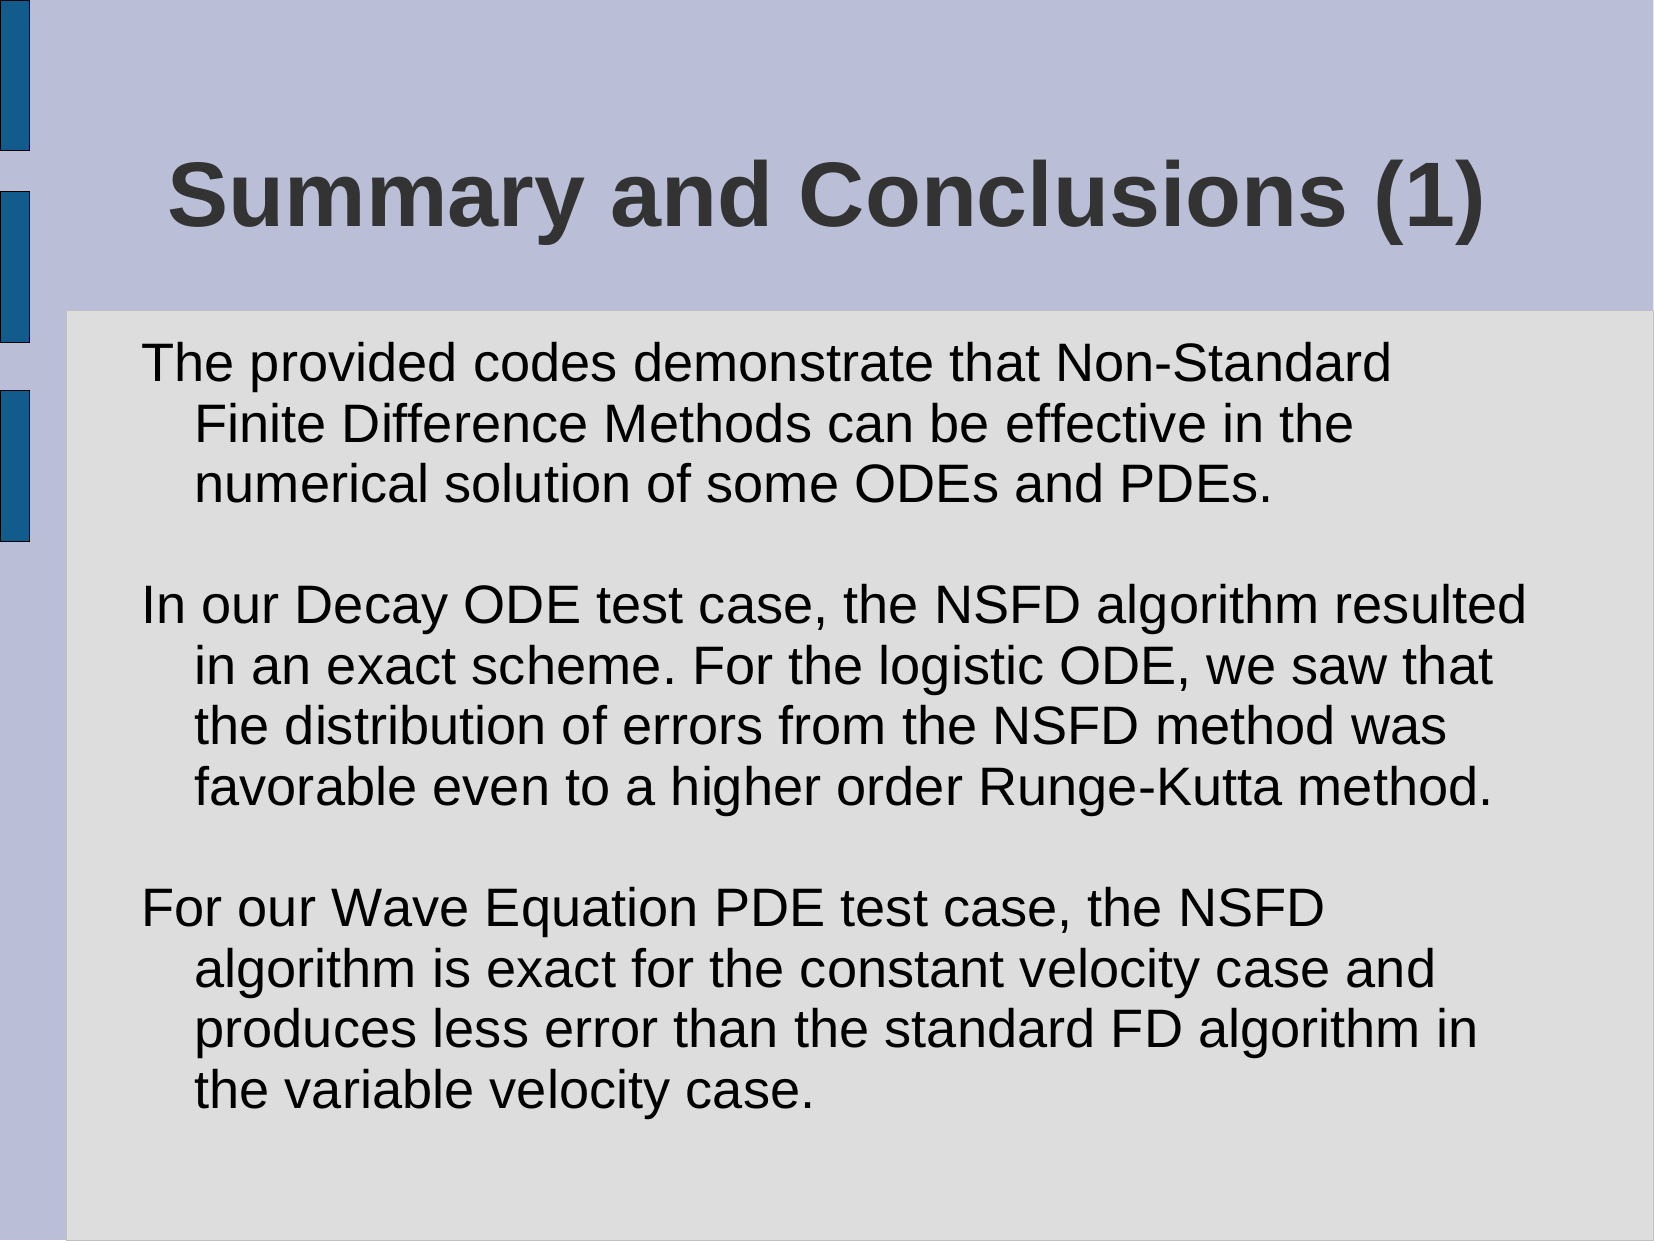

# Summary and Conclusions (1)
The provided codes demonstrate that Non-Standard Finite Difference Methods can be effective in the numerical solution of some ODEs and PDEs.
In our Decay ODE test case, the NSFD algorithm resulted in an exact scheme. For the logistic ODE, we saw that the distribution of errors from the NSFD method was favorable even to a higher order Runge-Kutta method.
For our Wave Equation PDE test case, the NSFD algorithm is exact for the constant velocity case and produces less error than the standard FD algorithm in the variable velocity case.